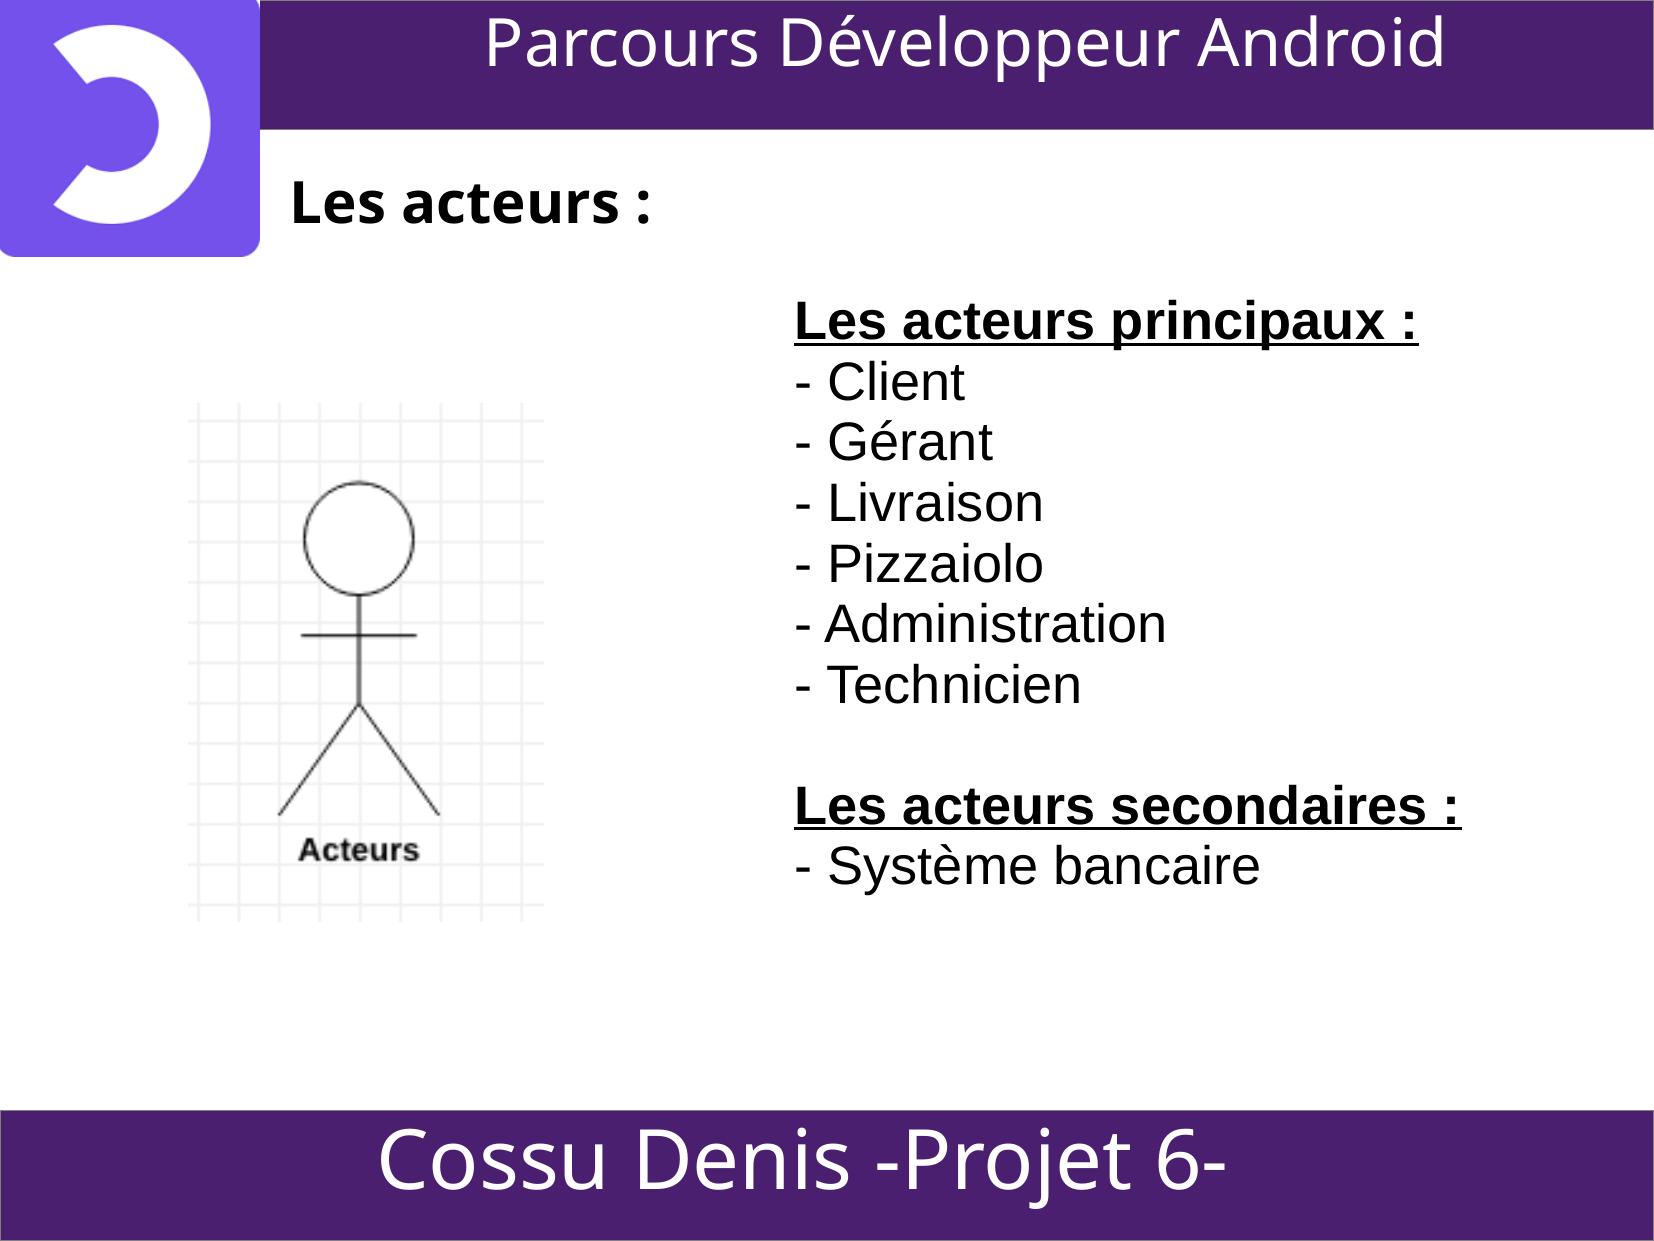

Les acteurs :
Les acteurs principaux :
- Client
- Gérant
- Livraison
- Pizzaiolo
- Administration
- Technicien
Les acteurs secondaires :
- Système bancaire